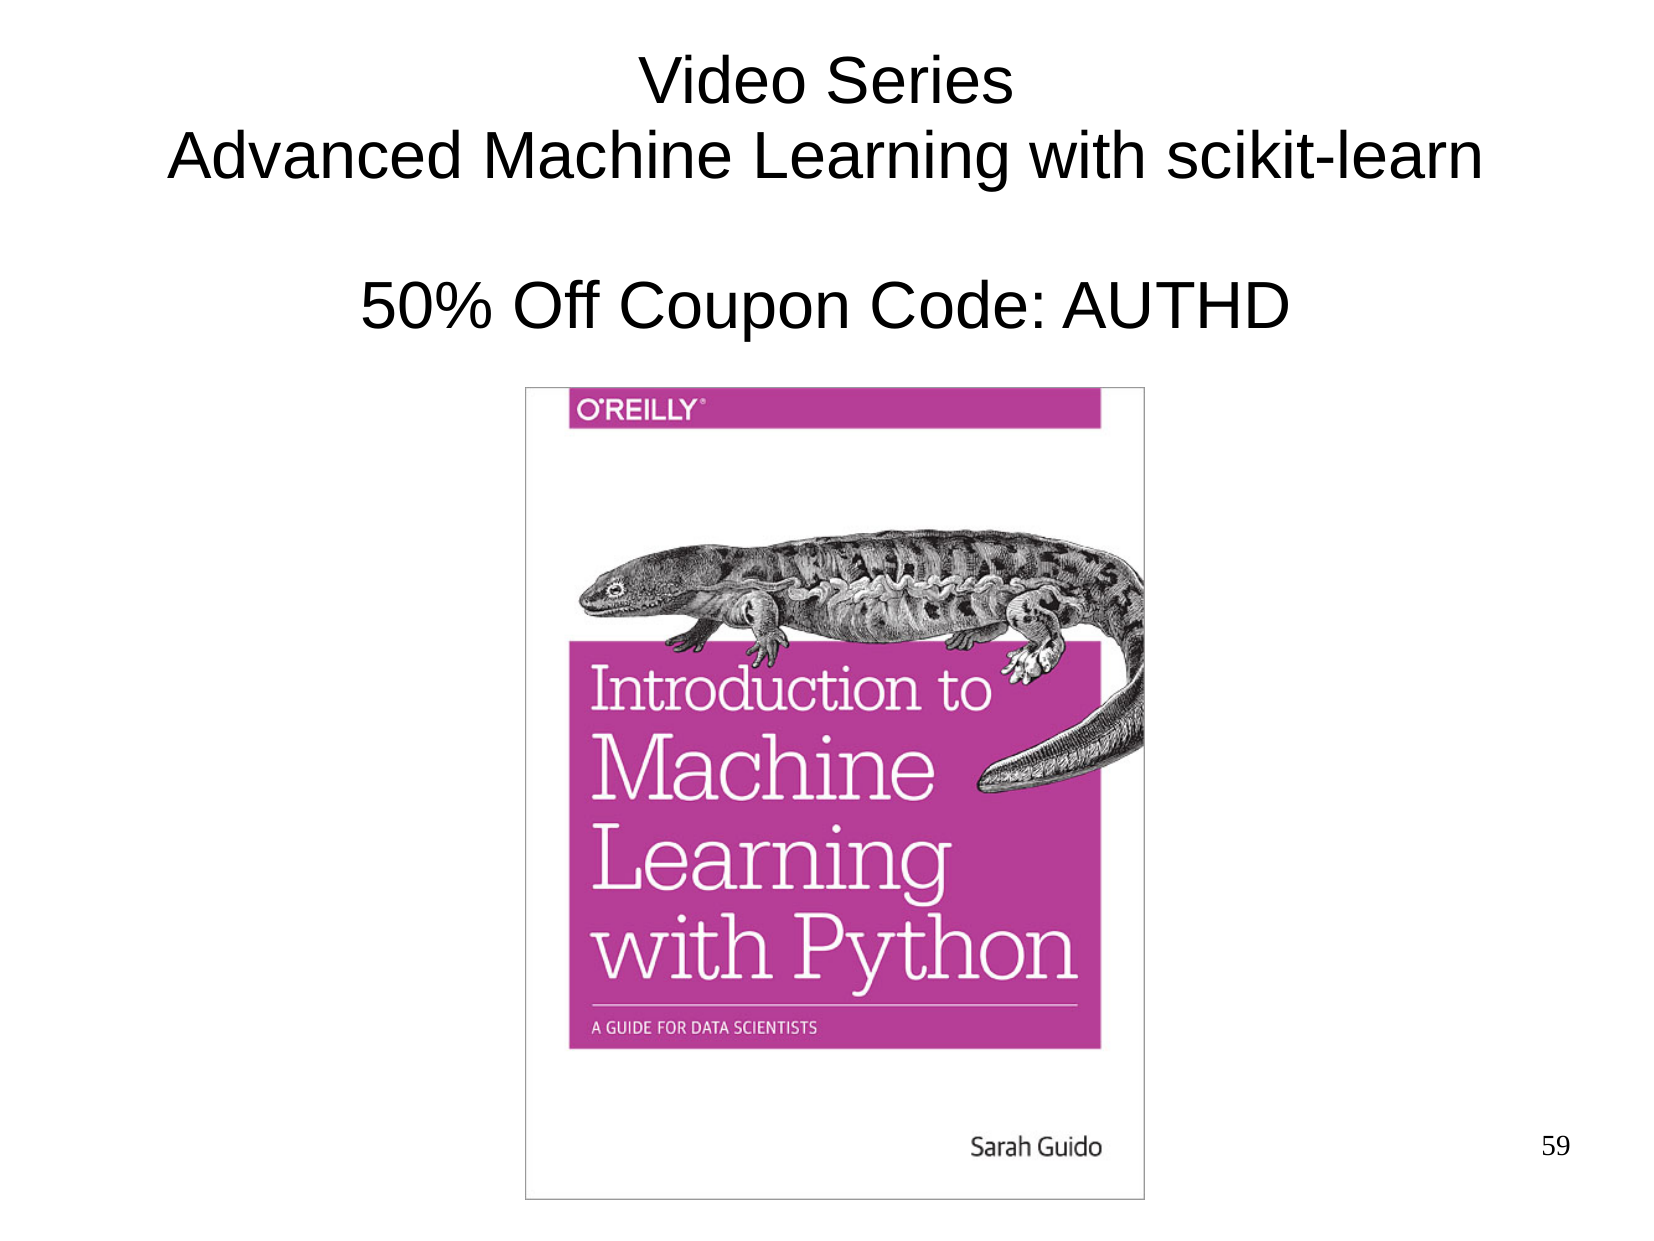

# Video Series
Advanced Machine Learning with scikit-learn
50% Off Coupon Code: AUTHD
59